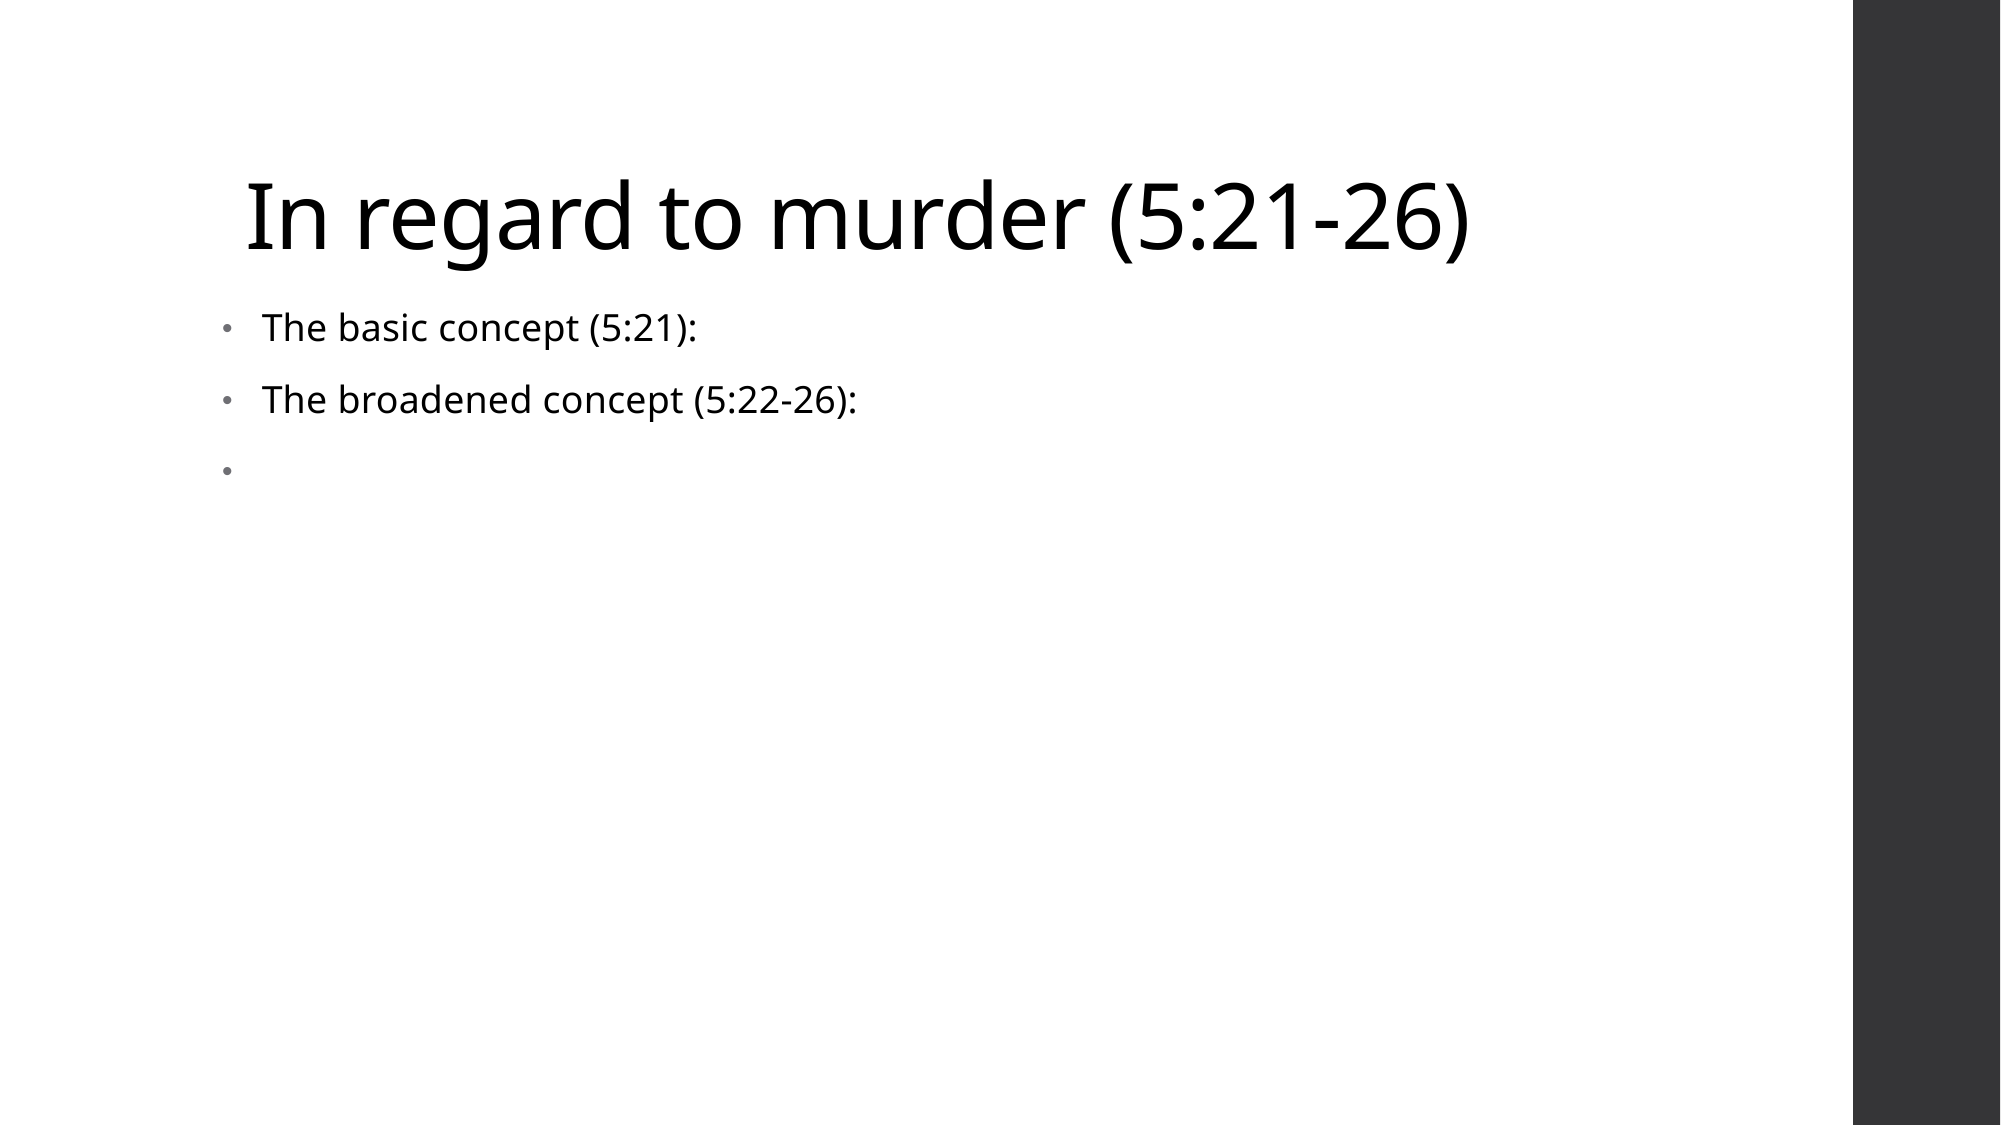

# In regard to murder (5:21-26)
 The basic concept (5:21):
 The broadened concept (5:22-26):